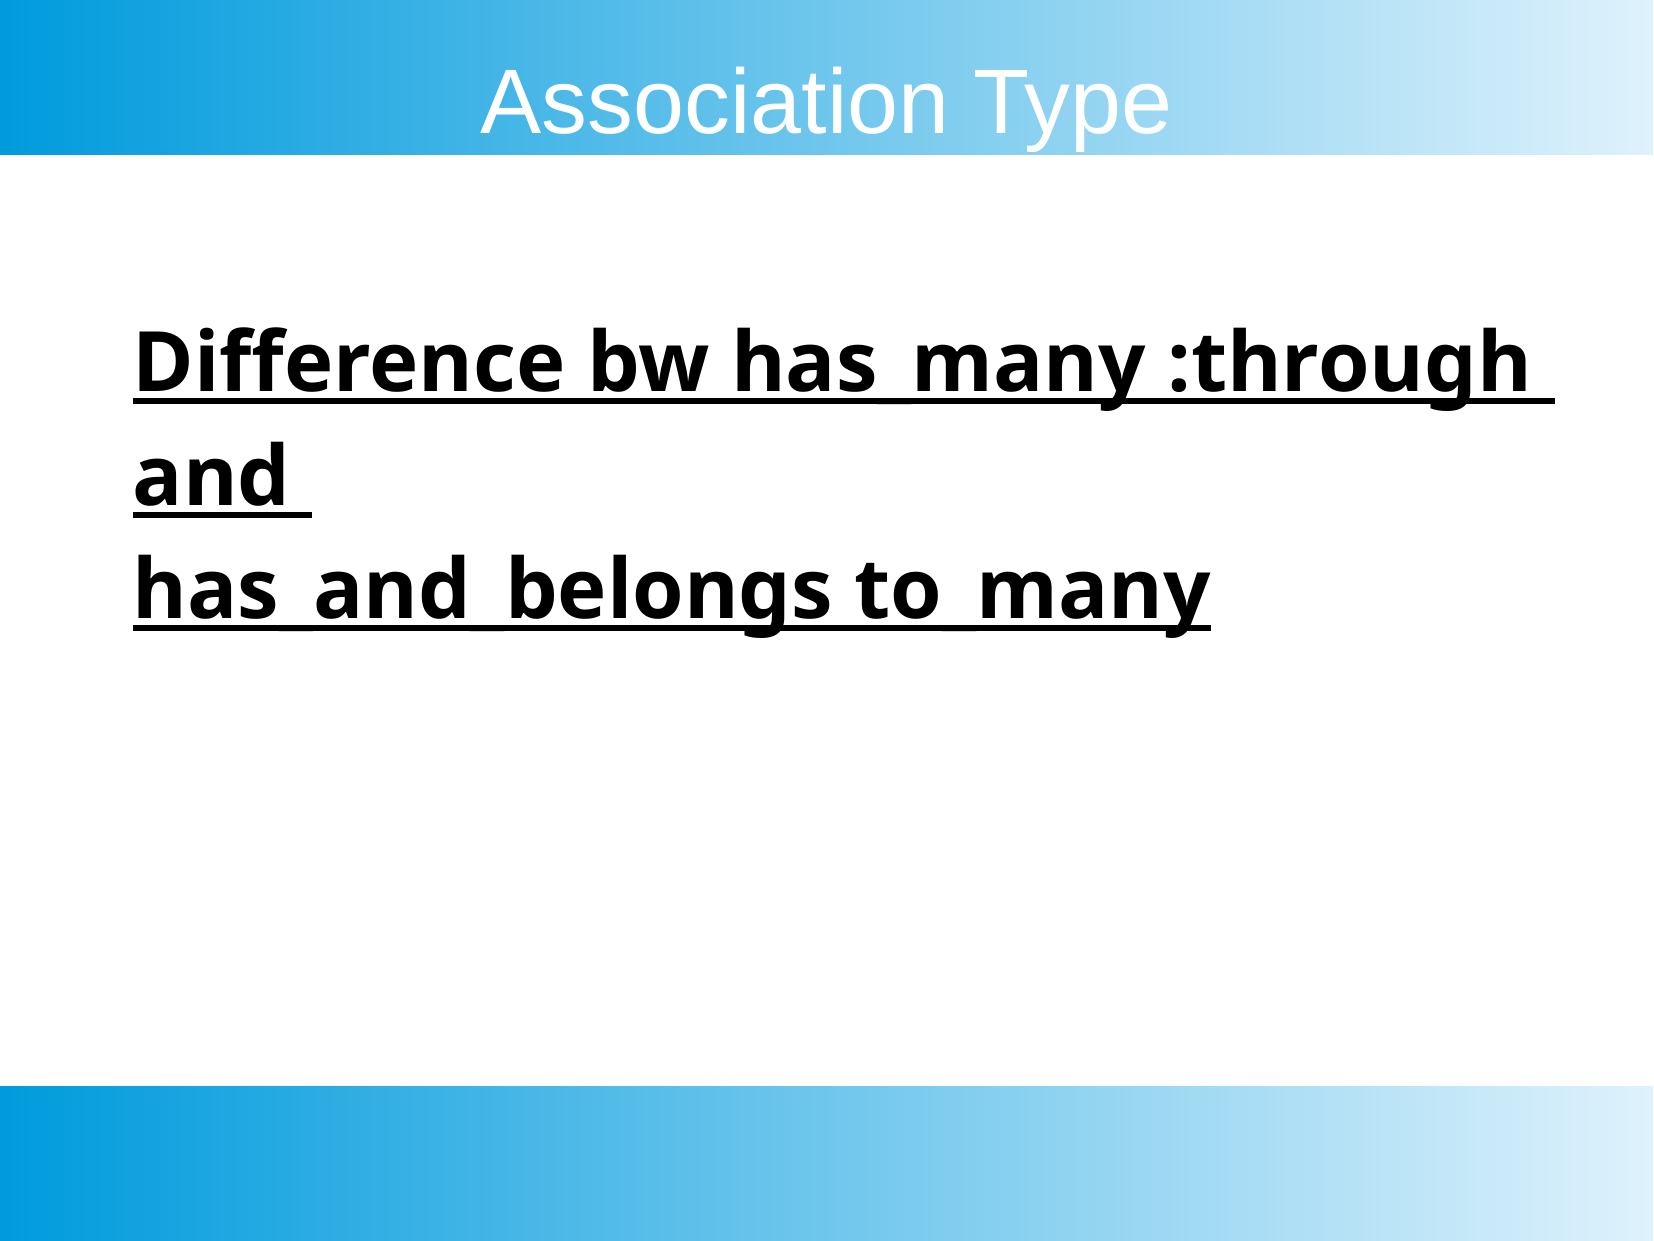

# Association Type
Difference bw has_many :through
and
has_and_belongs to_many